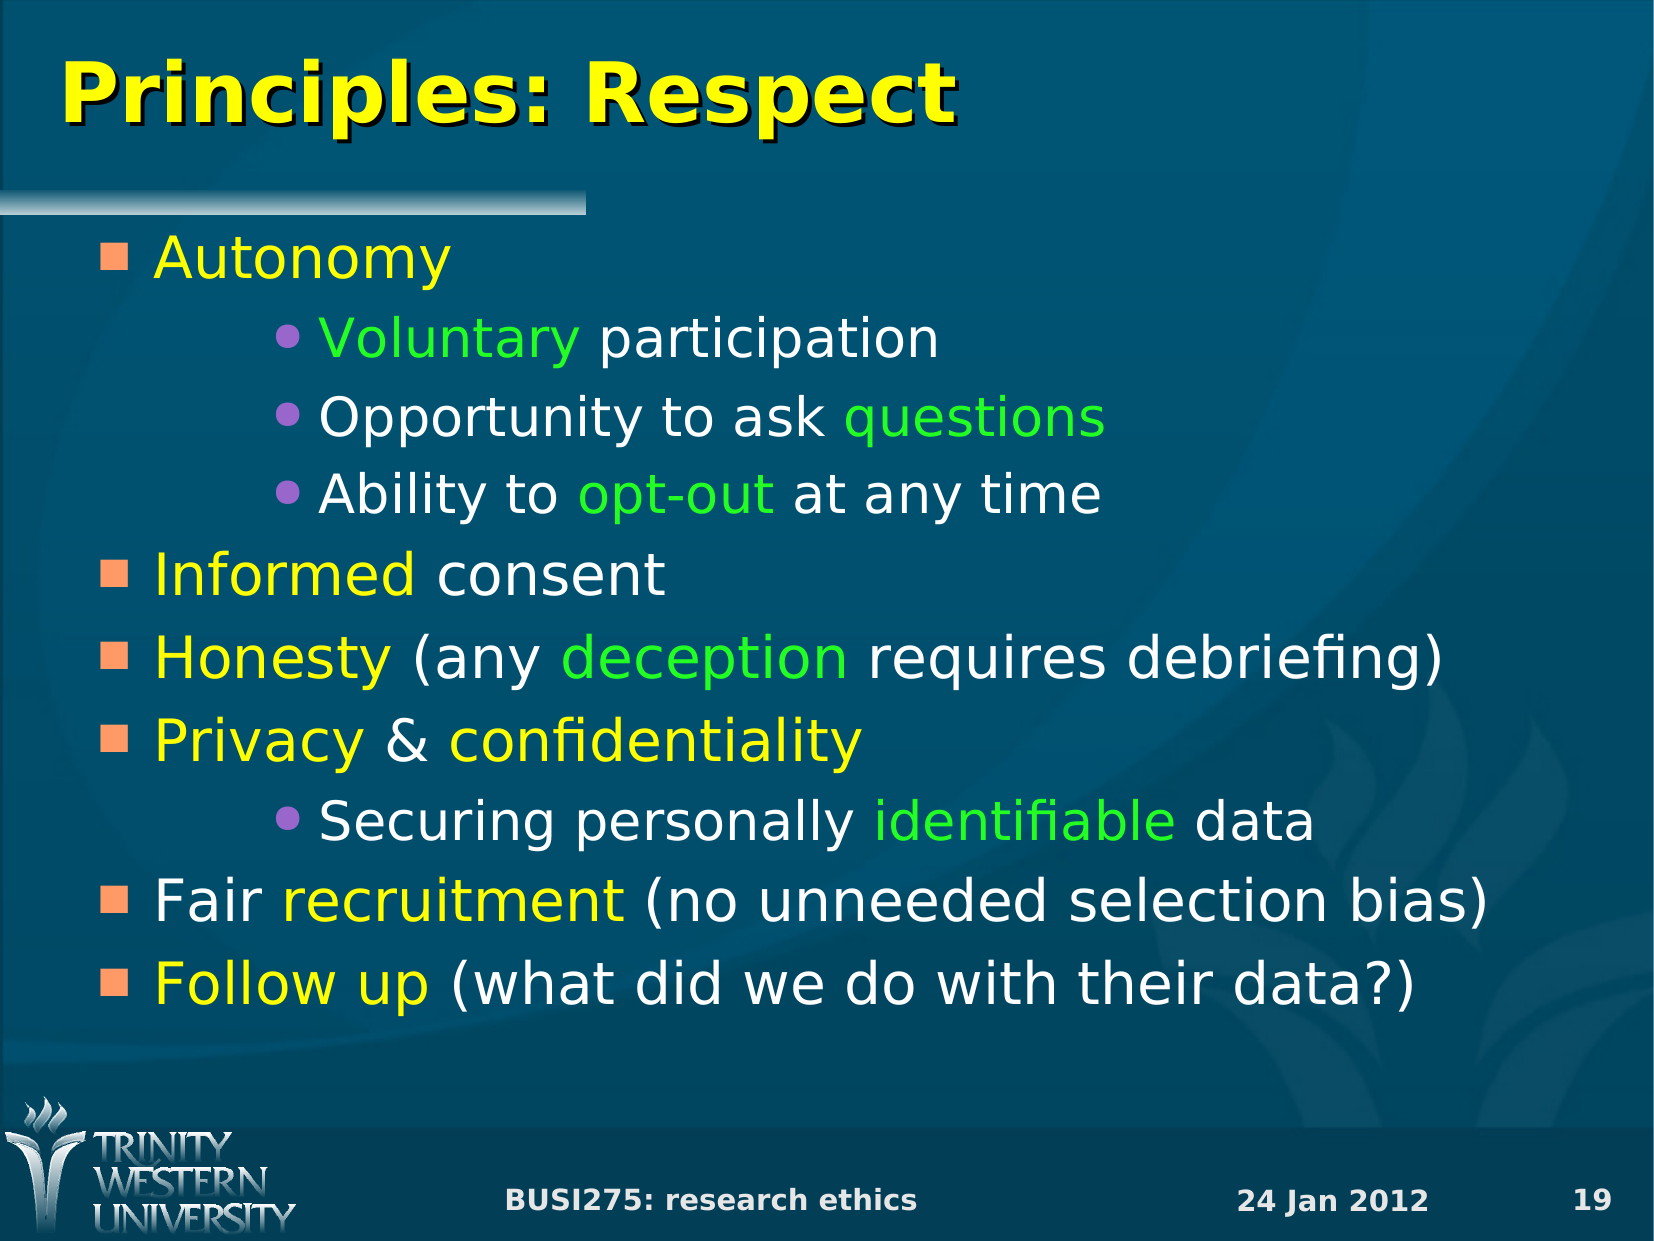

# Principles: Respect
Autonomy
Voluntary participation
Opportunity to ask questions
Ability to opt-out at any time
Informed consent
Honesty (any deception requires debriefing)
Privacy & confidentiality
Securing personally identifiable data
Fair recruitment (no unneeded selection bias)
Follow up (what did we do with their data?)
BUSI275: research ethics
24 Jan 2012
19